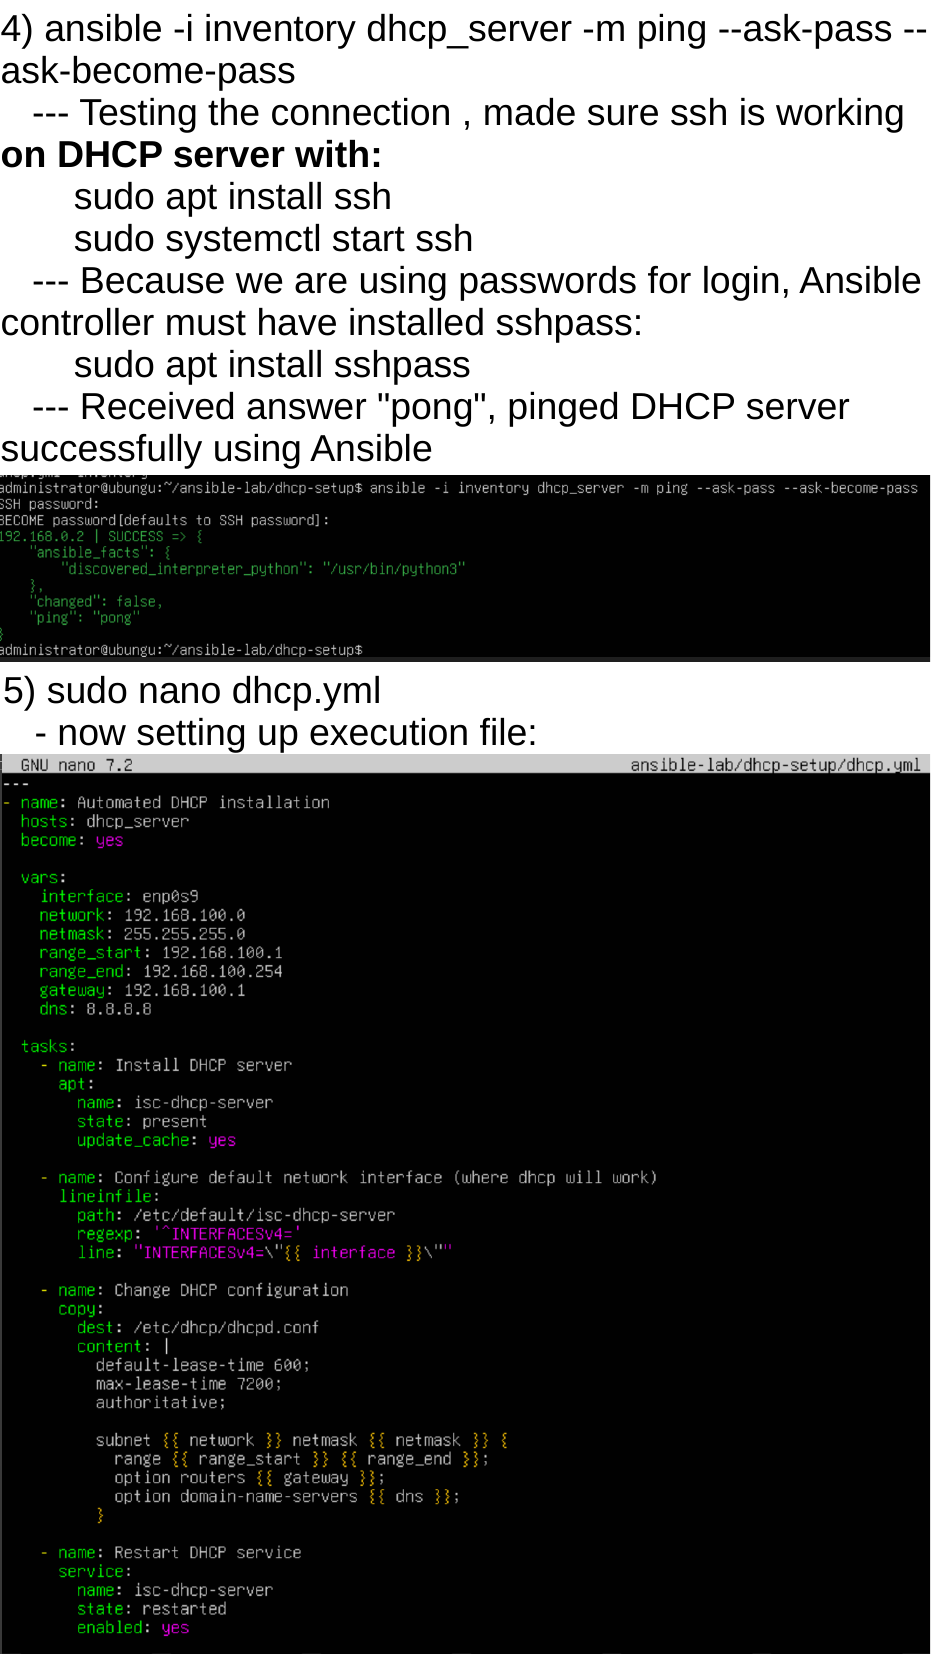

4) ansible -i inventory dhcp_server -m ping --ask-pass --ask-become-pass
 --- Testing the connection , made sure ssh is working on DHCP server with:
 sudo apt install ssh
 sudo systemctl start ssh
 --- Because we are using passwords for login, Ansible controller must have installed sshpass:
 sudo apt install sshpass
 --- Received answer "pong", pinged DHCP server successfully using Ansible
5) sudo nano dhcp.yml
 - now setting up execution file: